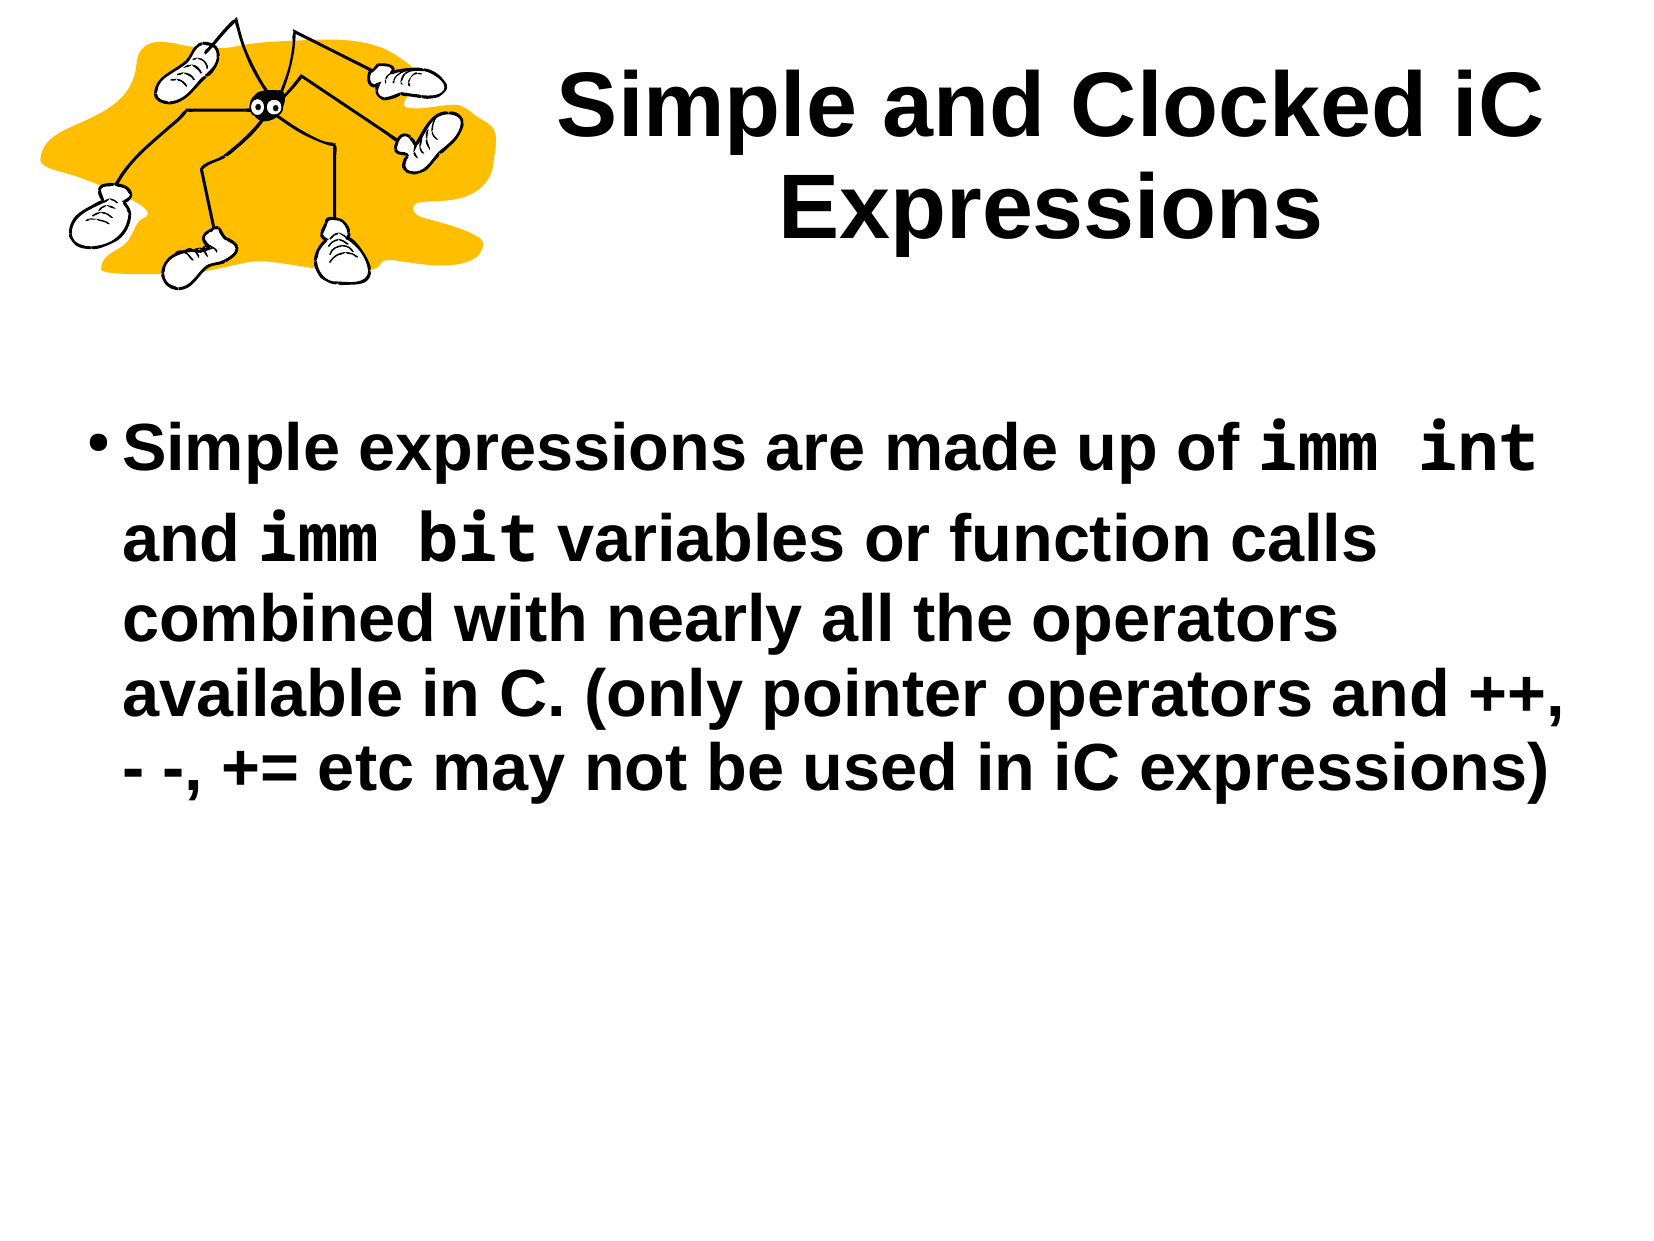

# Simple and Clocked iC Expressions
Simple expressions are made up of imm int and imm bit variables or function calls combined with nearly all the operators available in C. (only pointer operators and ++, - -, += etc may not be used in iC expressions)